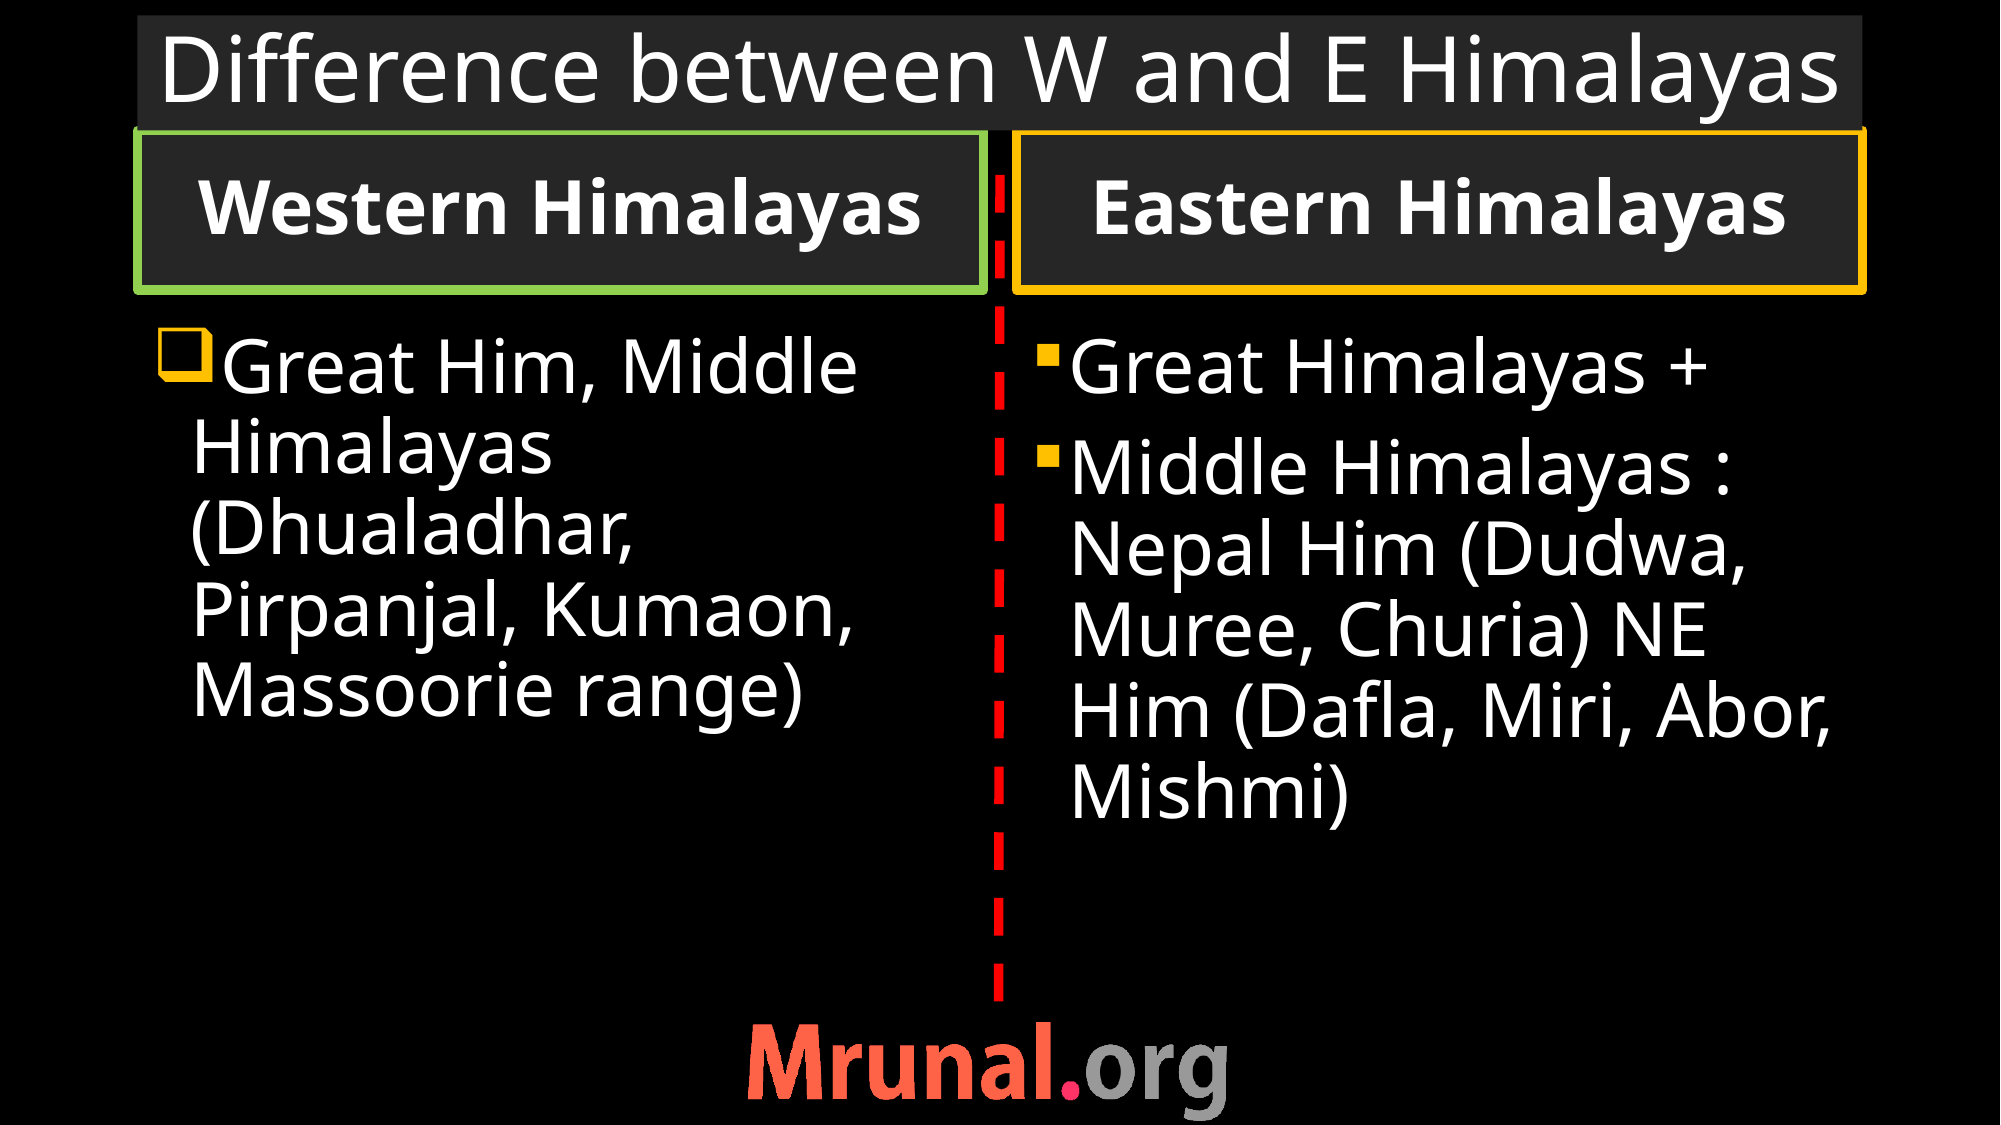

Difference between W and E Himalayas
# Western Himalayas
Eastern Himalayas
Great Him, Middle Himalayas (Dhualadhar, Pirpanjal, Kumaon, Massoorie range)
Great Himalayas +
Middle Himalayas : Nepal Him (Dudwa, Muree, Churia) NE Him (Dafla, Miri, Abor, Mishmi)